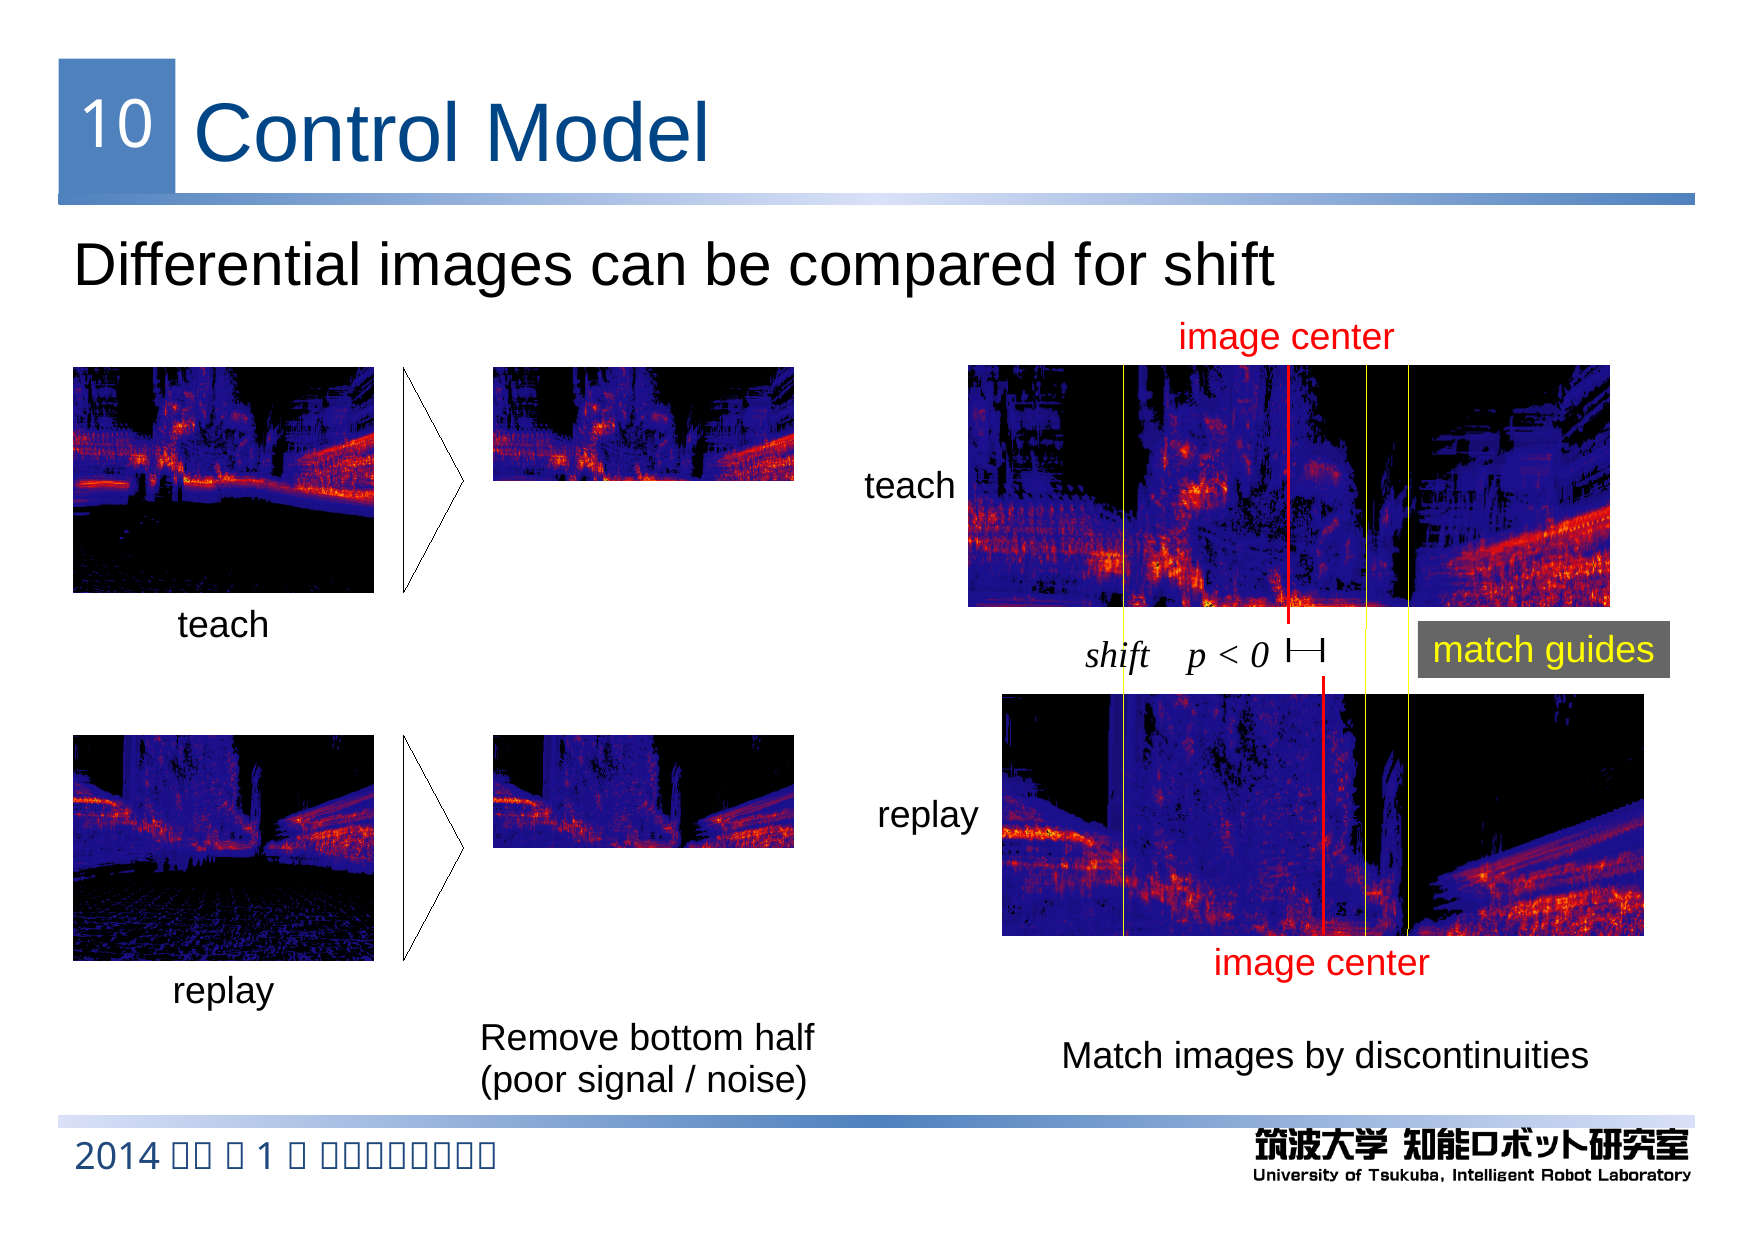

# Control Model
Differential images can be compared for shift
image center
teach
teach
match guides
shift p < 0
replay
image center
replay
Remove bottom half
(poor signal / noise)
Match images by discontinuities